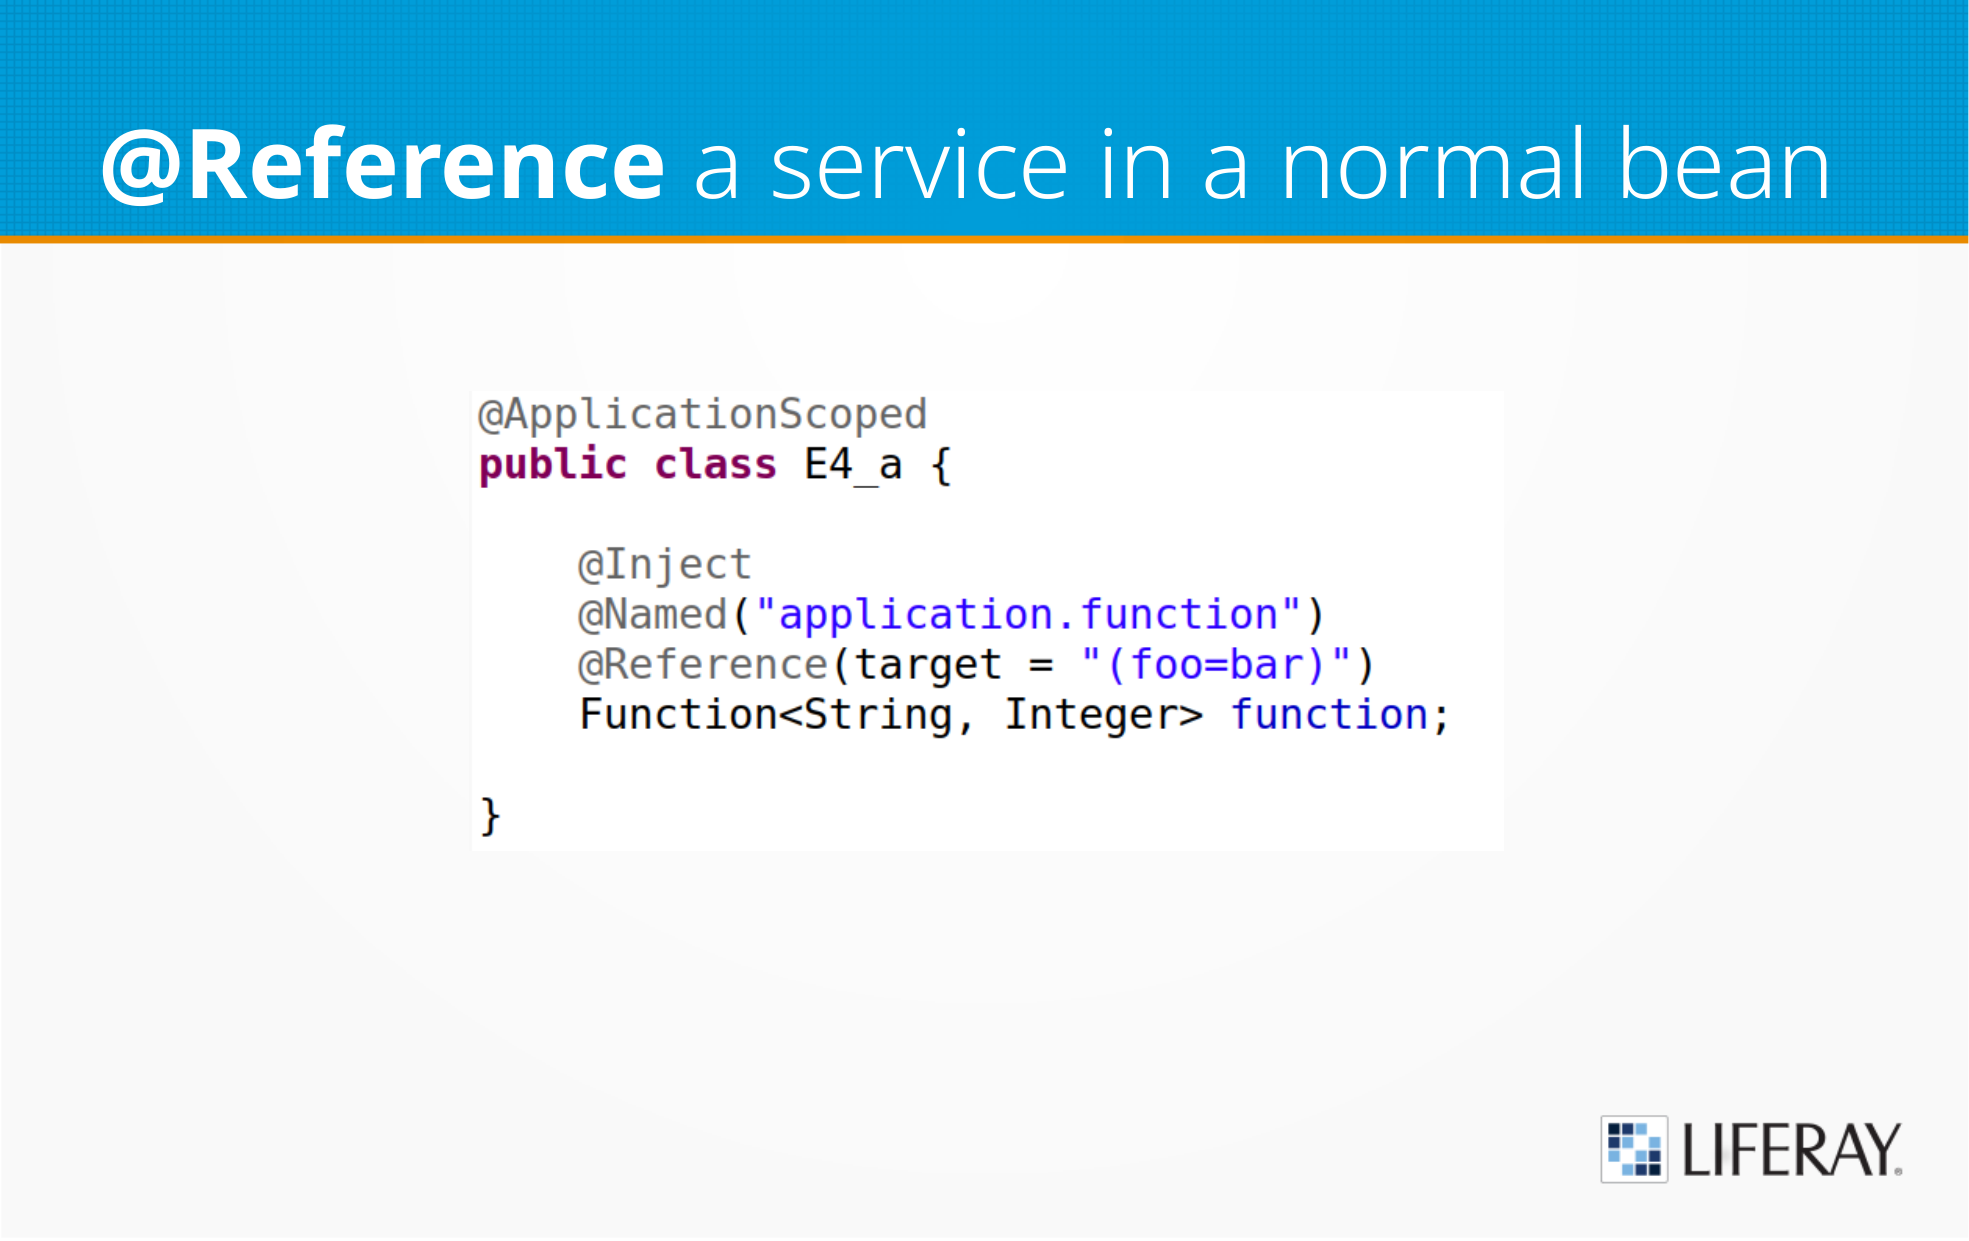

# @Reference a service in a normal bean